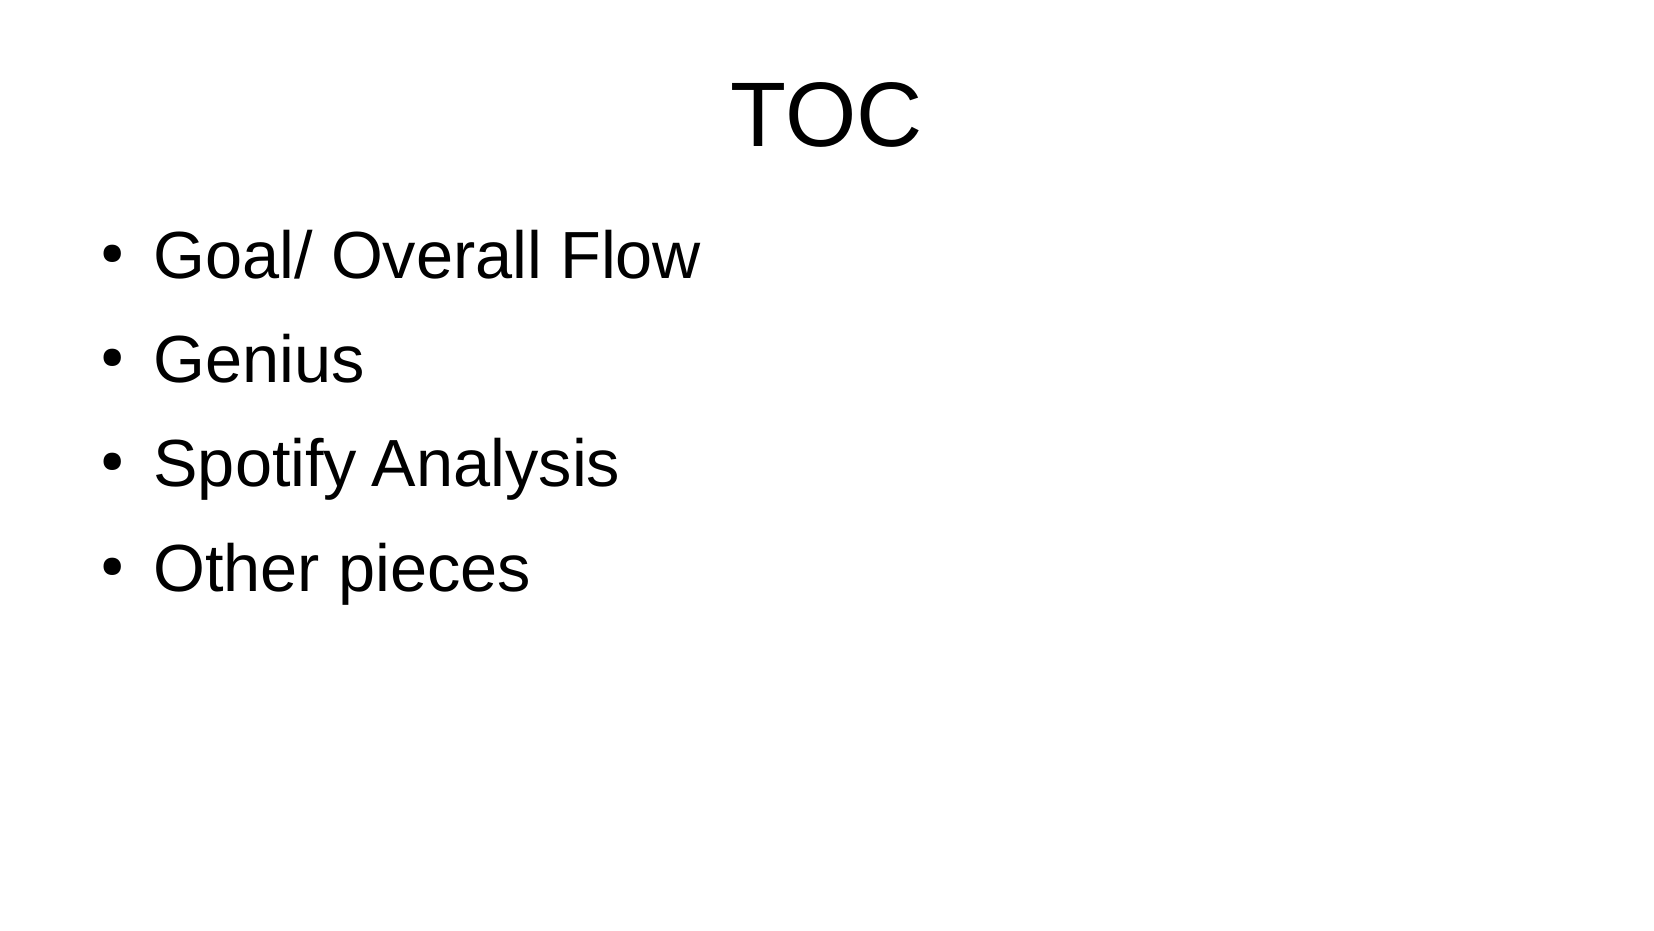

# TOC
Goal/ Overall Flow
Genius
Spotify Analysis
Other pieces